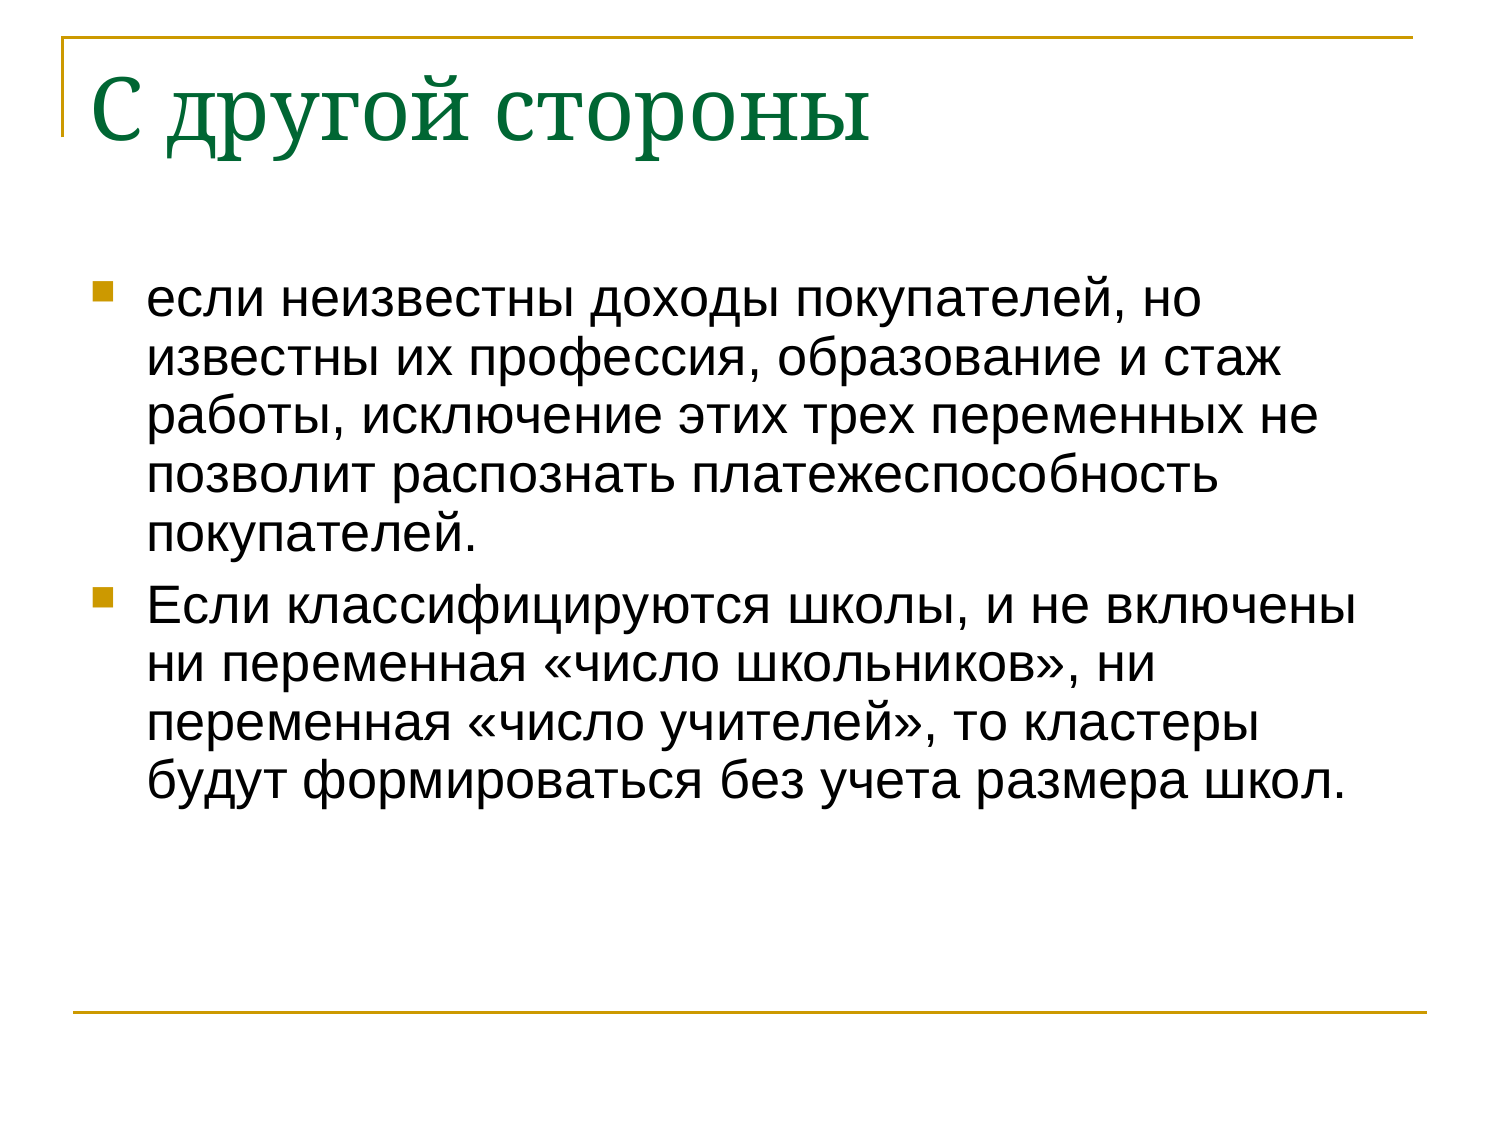

# С другой стороны
если неизвестны доходы покупателей, но известны их профессия, образование и стаж работы, исключение этих трех переменных не позволит распознать платежеспособность покупателей.
Если классифицируются школы, и не включены ни переменная «число школьников», ни переменная «число учителей», то кластеры будут формироваться без учета размера школ.